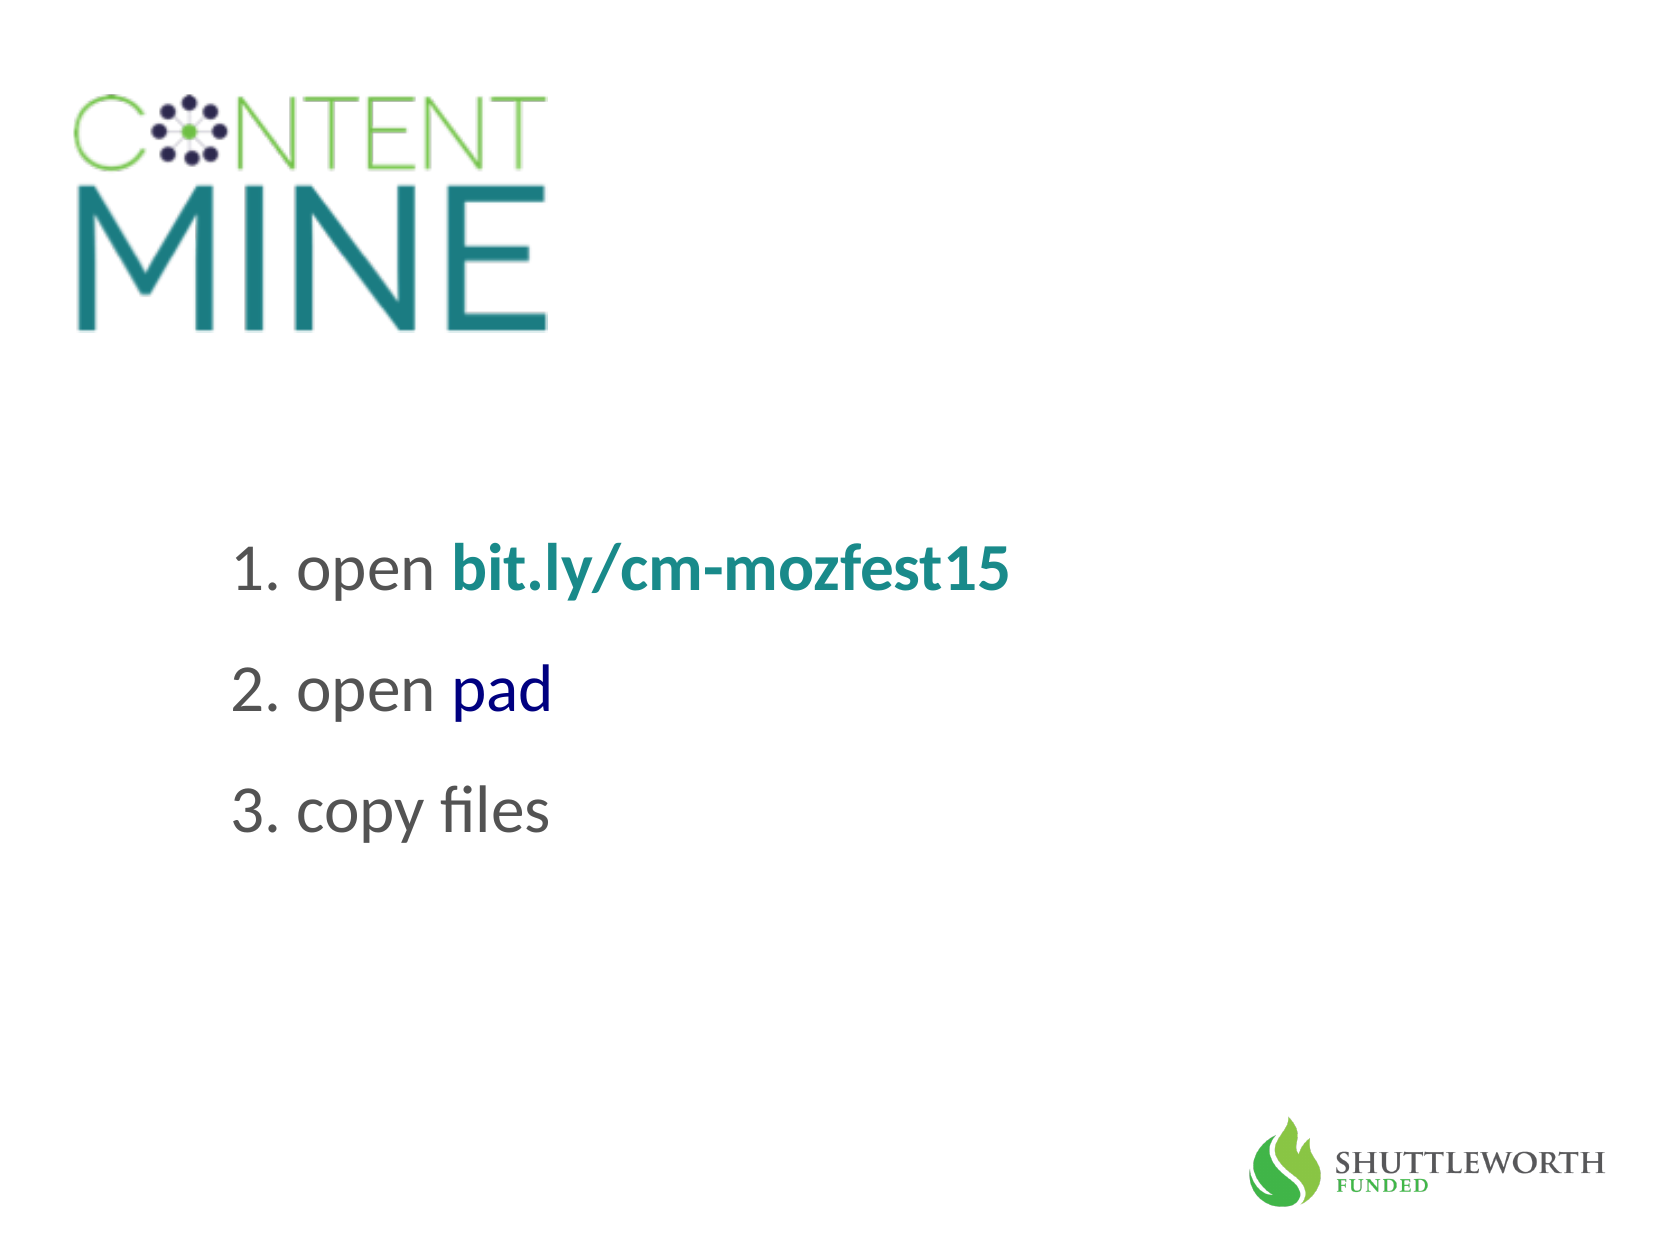

# 1. open bit.ly/cm-mozfest15 2. open pad 3. copy files